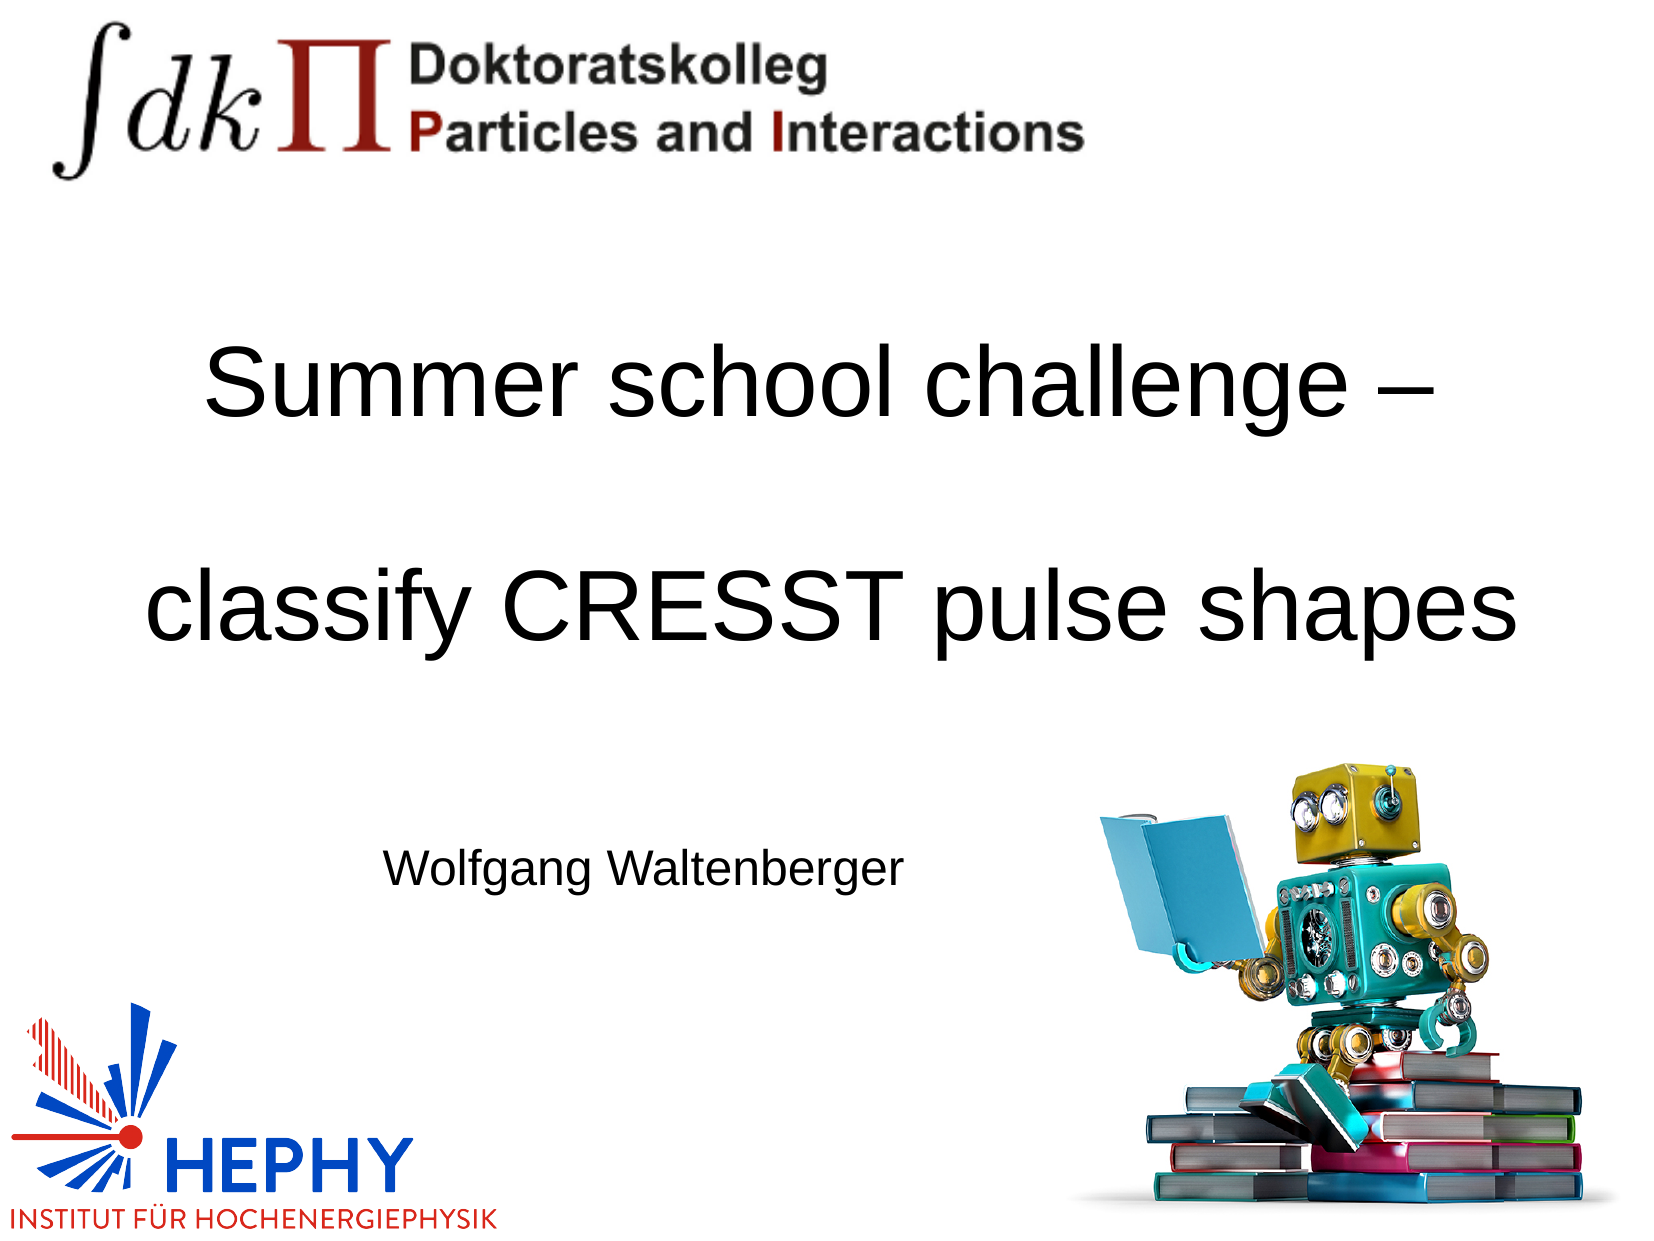

Summer school challenge –
classify CRESST pulse shapes
Wolfgang Waltenberger
1